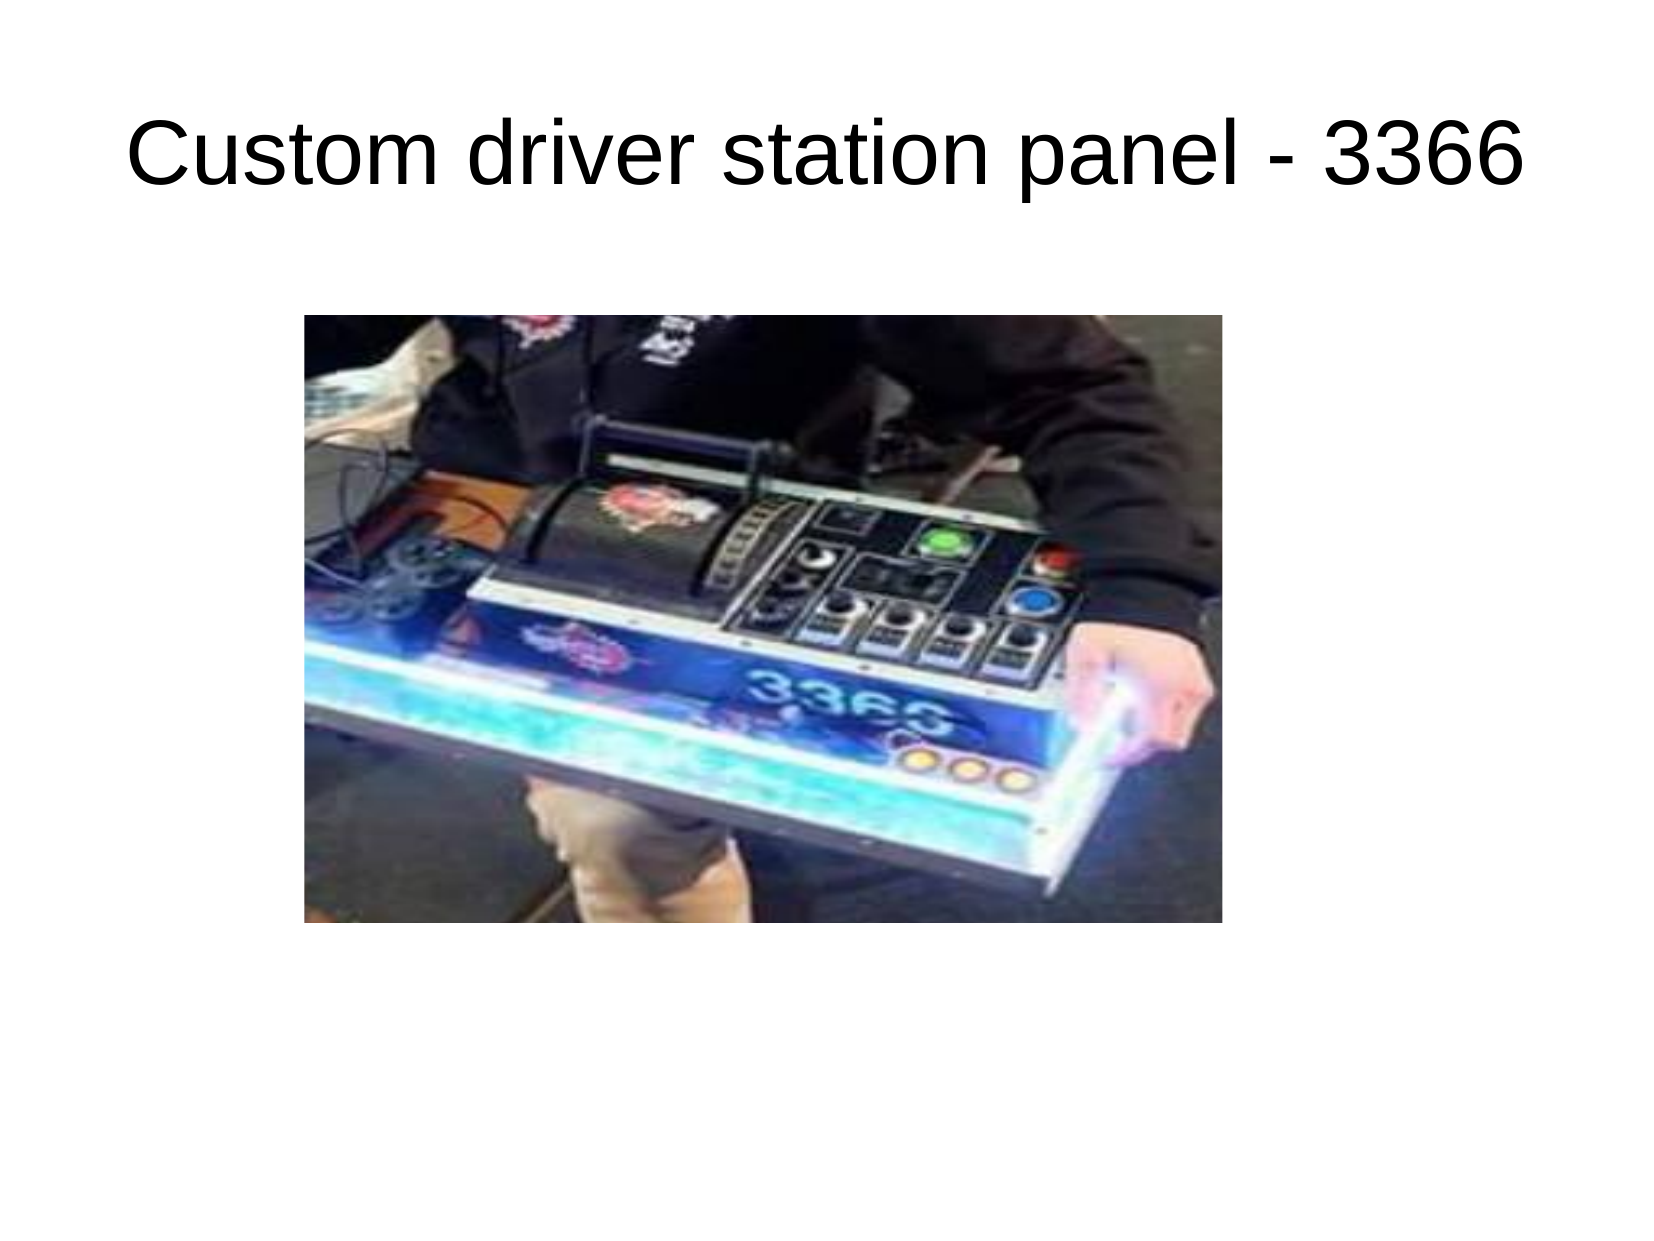

# Custom driver station panel - 3366